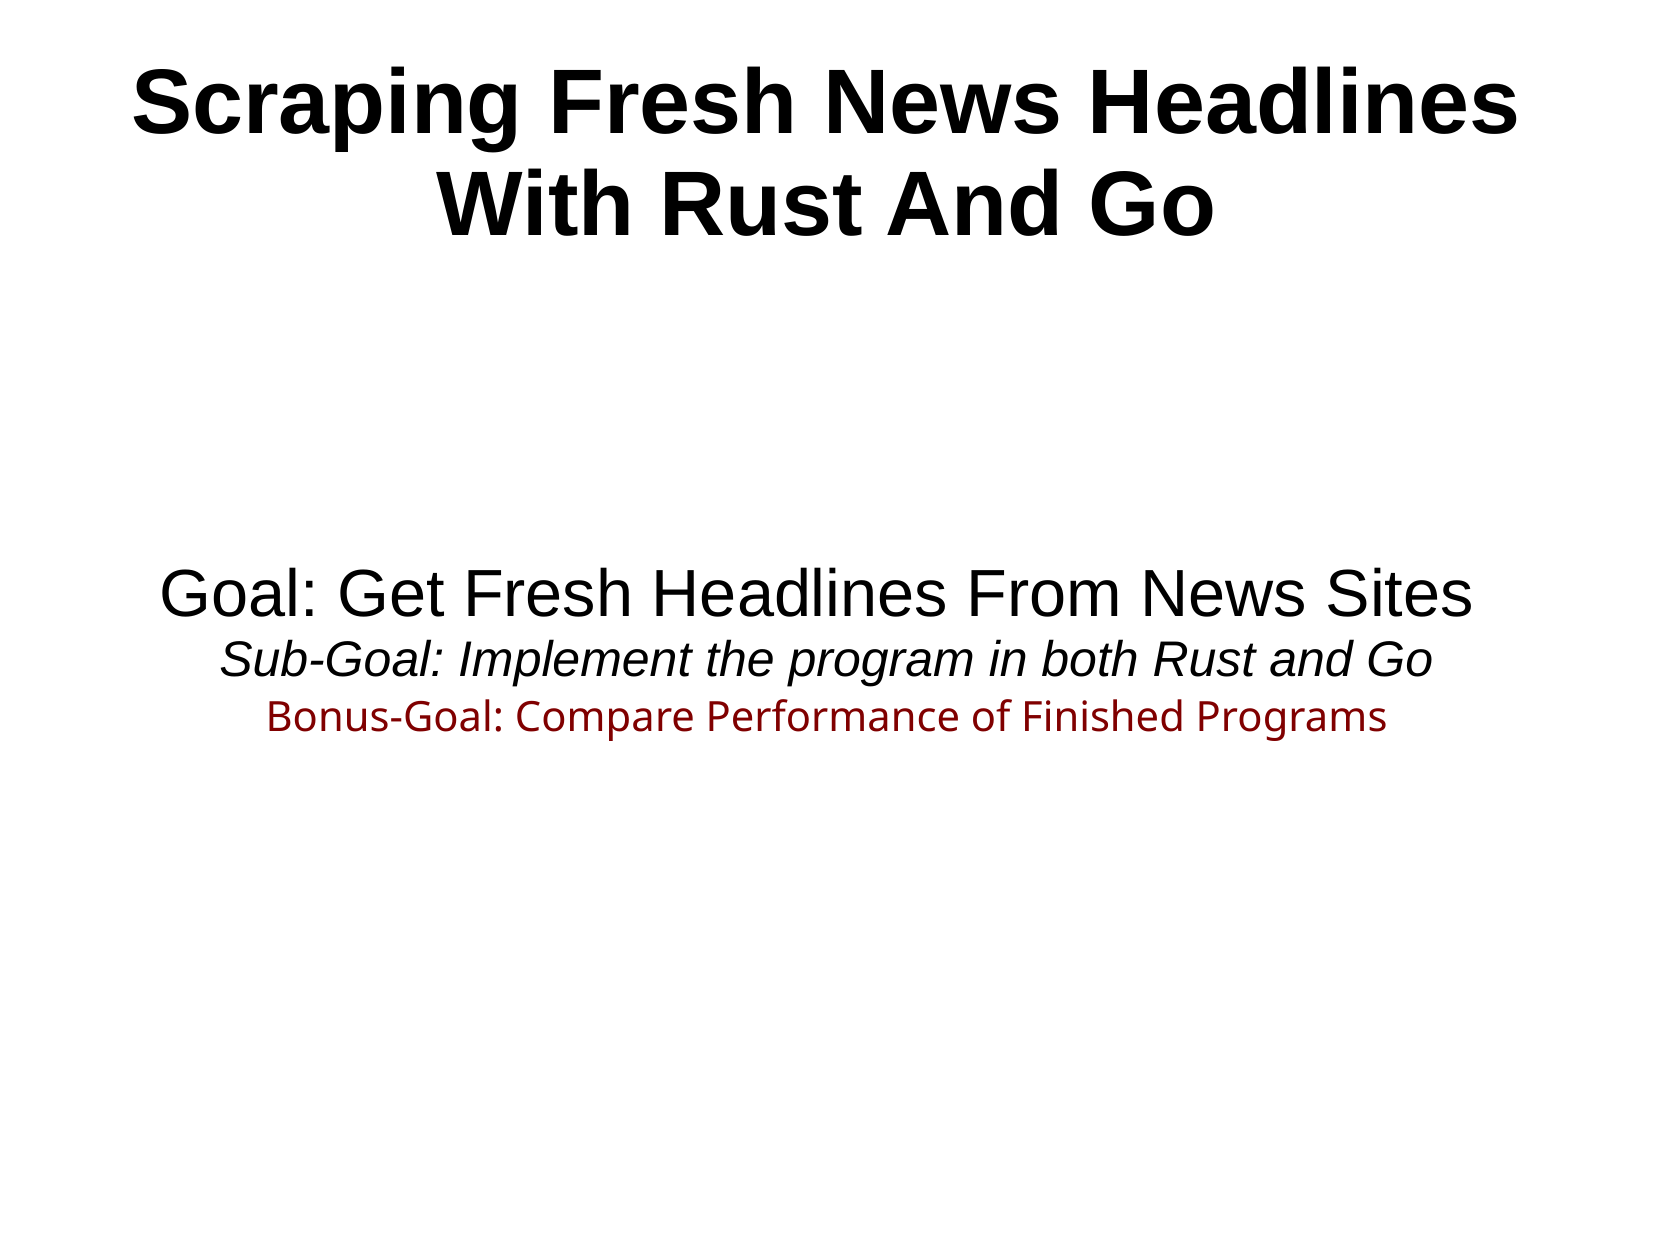

# Scraping Fresh News Headlines With Rust And Go
Goal: Get Fresh Headlines From News Sites
Sub-Goal: Implement the program in both Rust and Go
Bonus-Goal: Compare Performance of Finished Programs